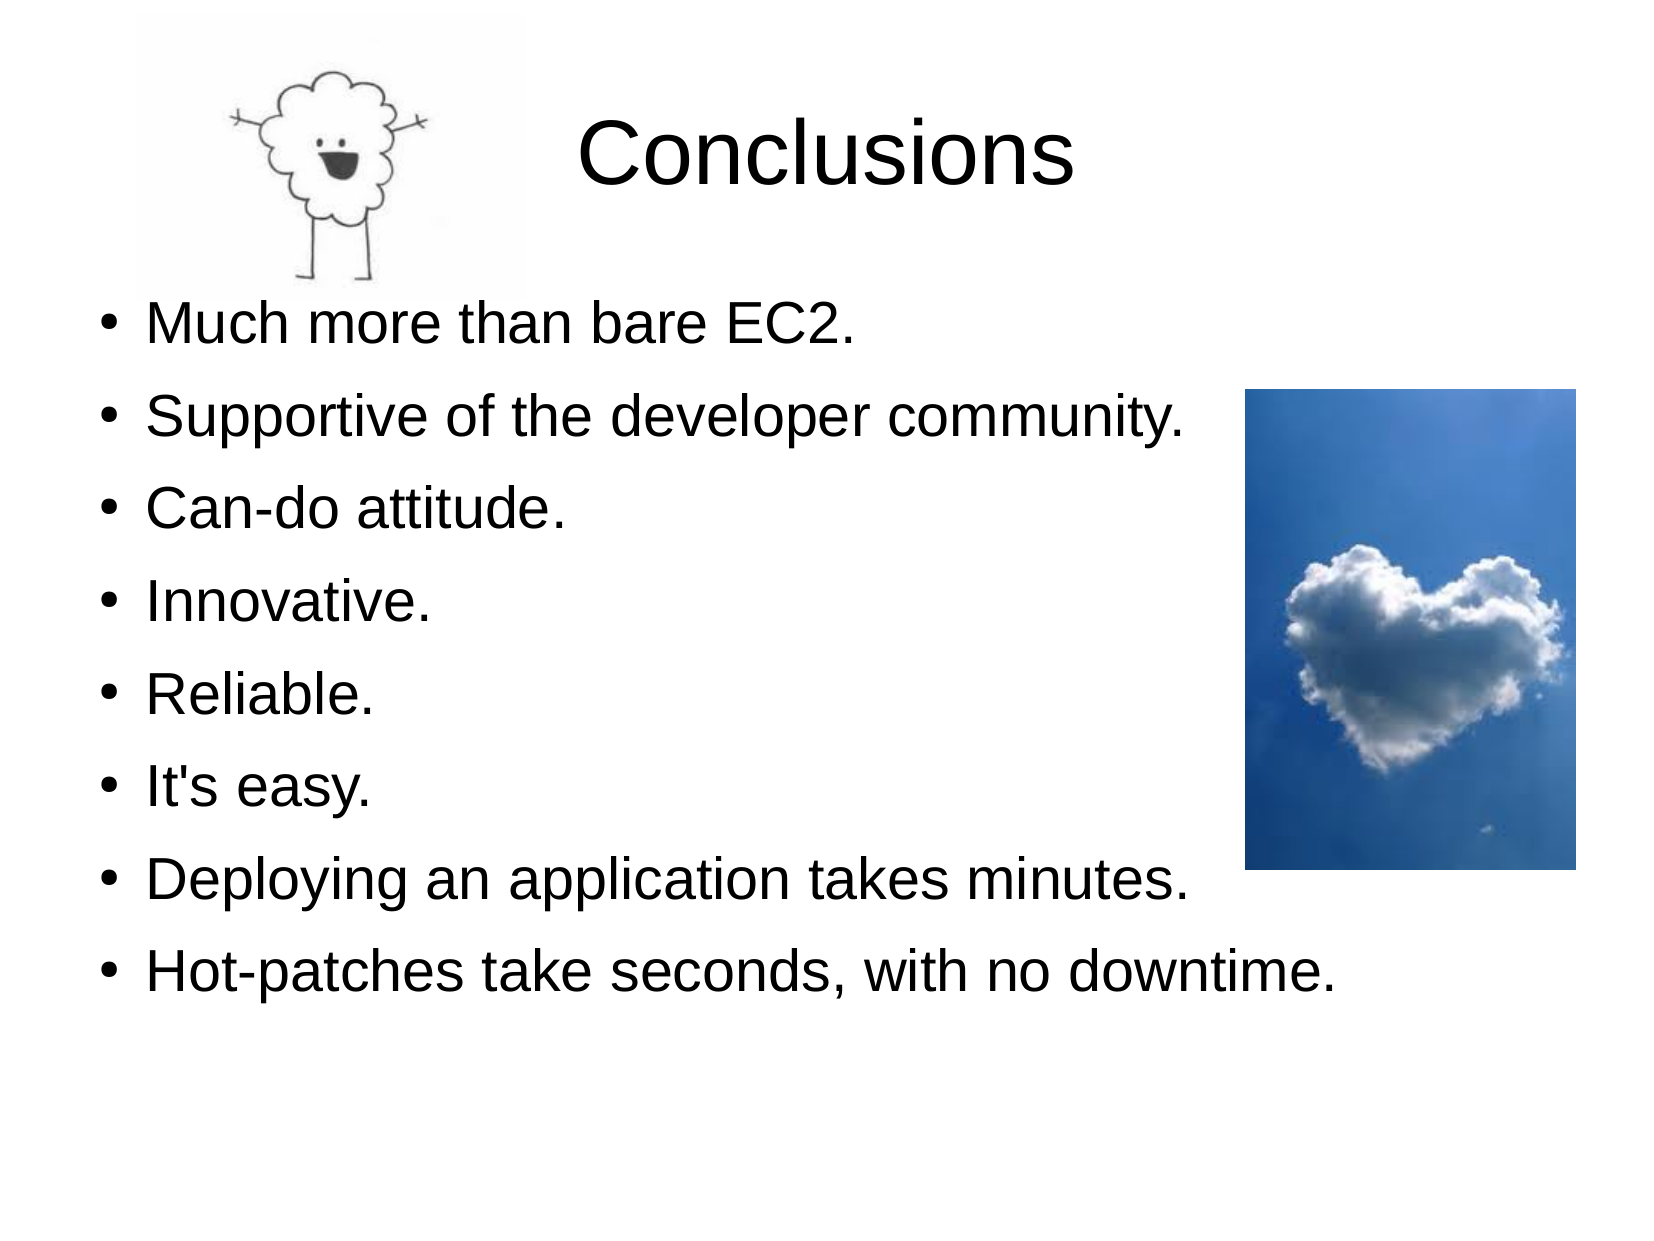

# Conclusions
Much more than bare EC2.
Supportive of the developer community.
Can-do attitude.
Innovative.
Reliable.
It's easy.
Deploying an application takes minutes.
Hot-patches take seconds, with no downtime.